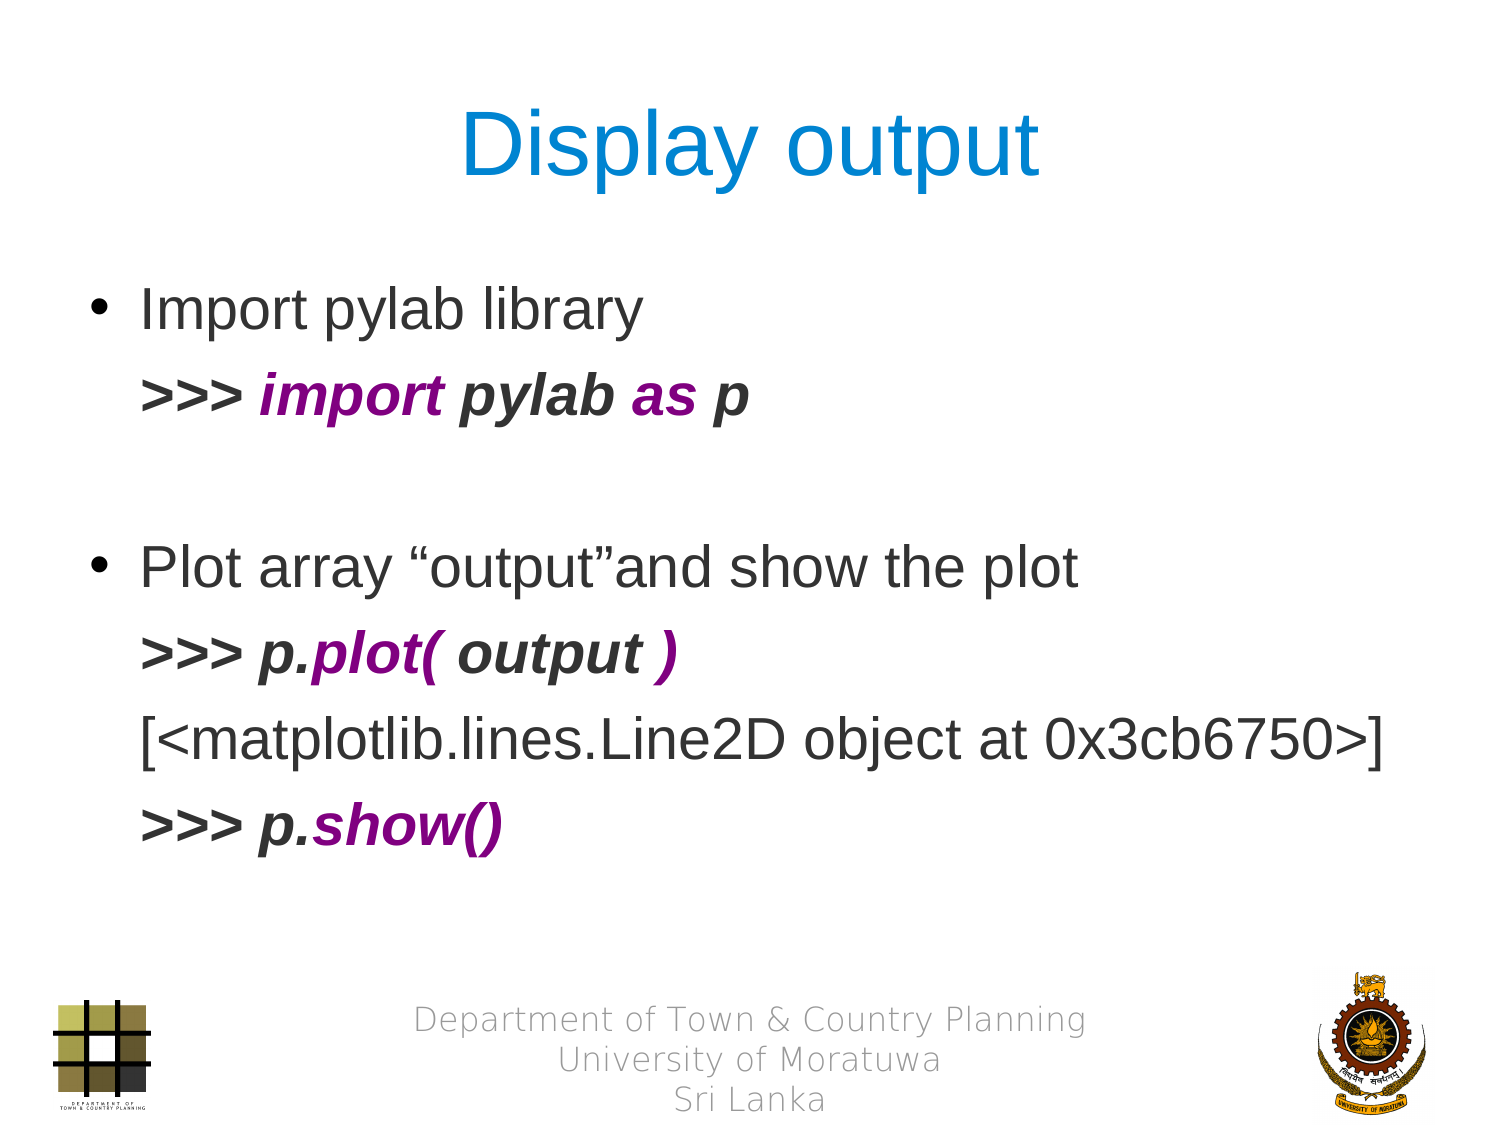

# Display output
Import pylab library
>>> import pylab as p
Plot array “output”and show the plot
>>> p.plot( output )
[<matplotlib.lines.Line2D object at 0x3cb6750>]
>>> p.show()